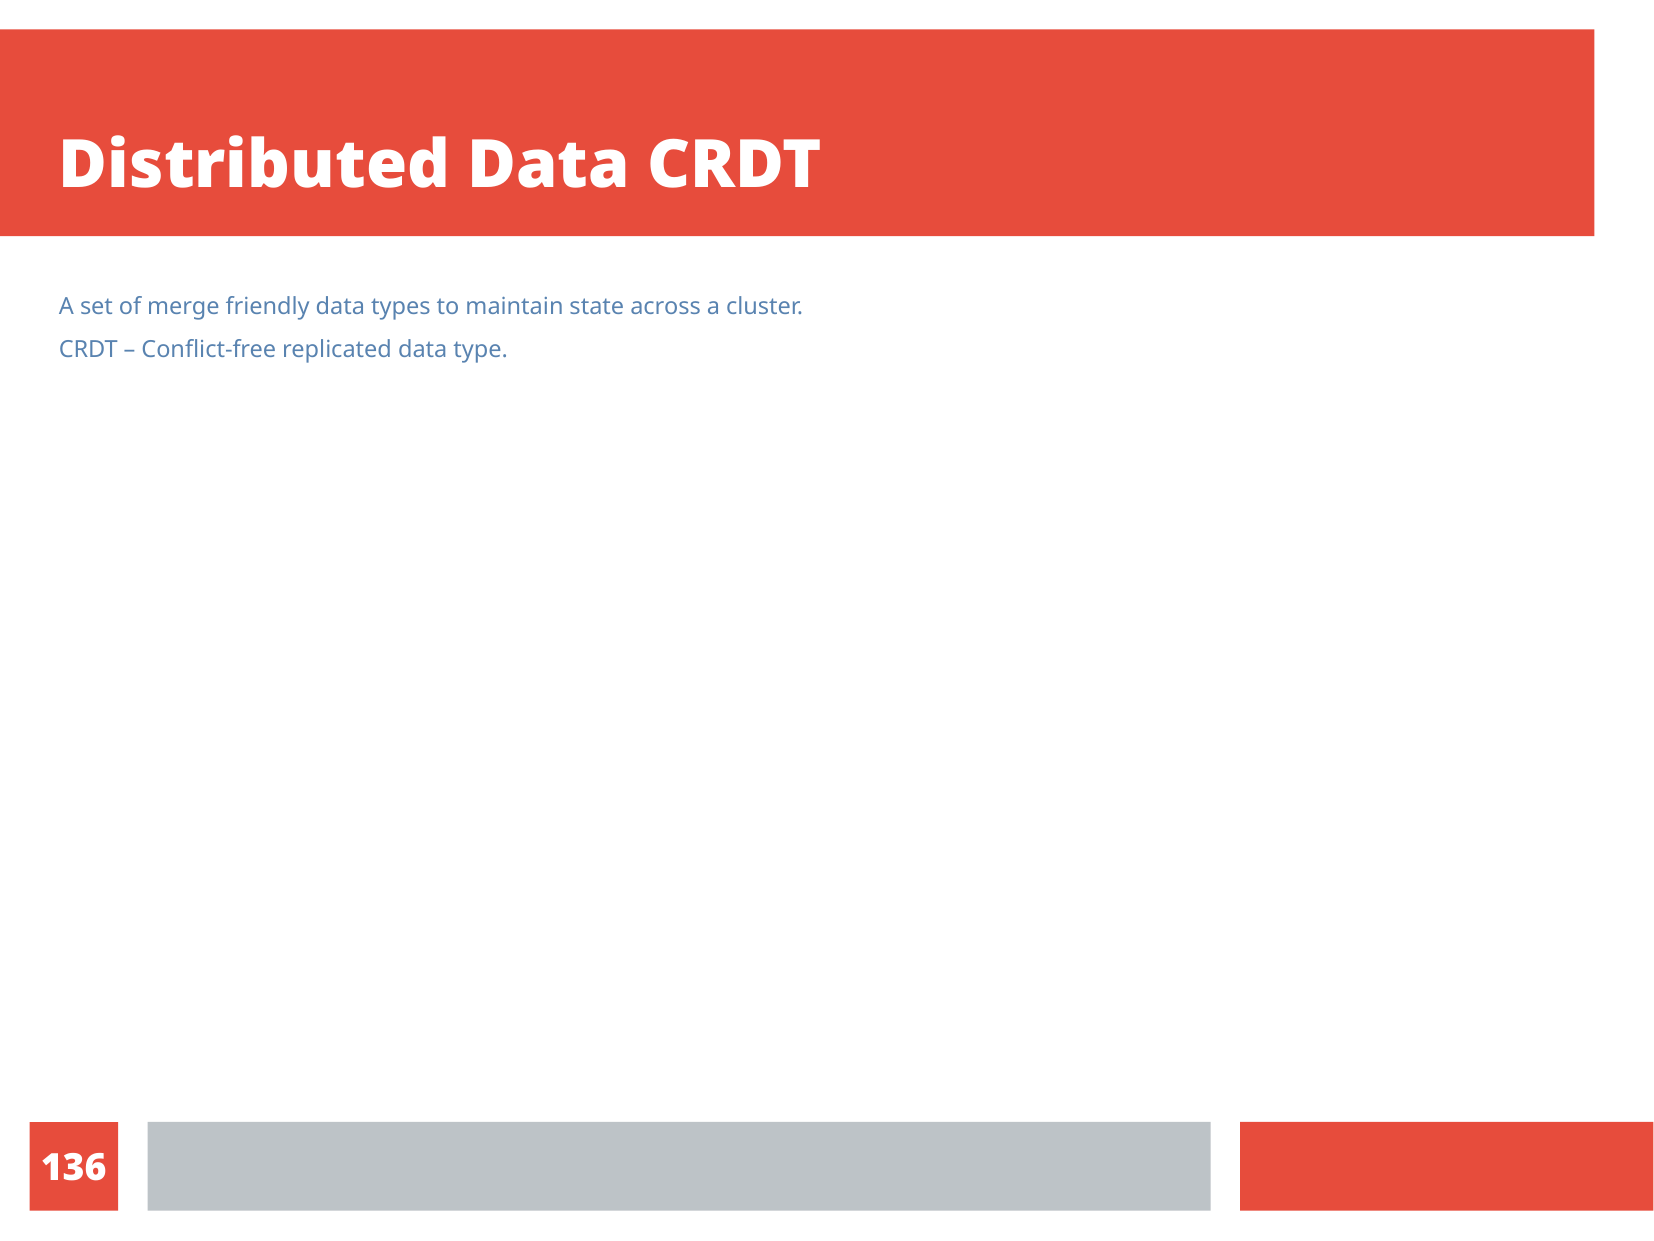

# Distributed Data CRDT
A set of merge friendly data types to maintain state across a cluster.
CRDT – Conflict-free replicated data type.
136